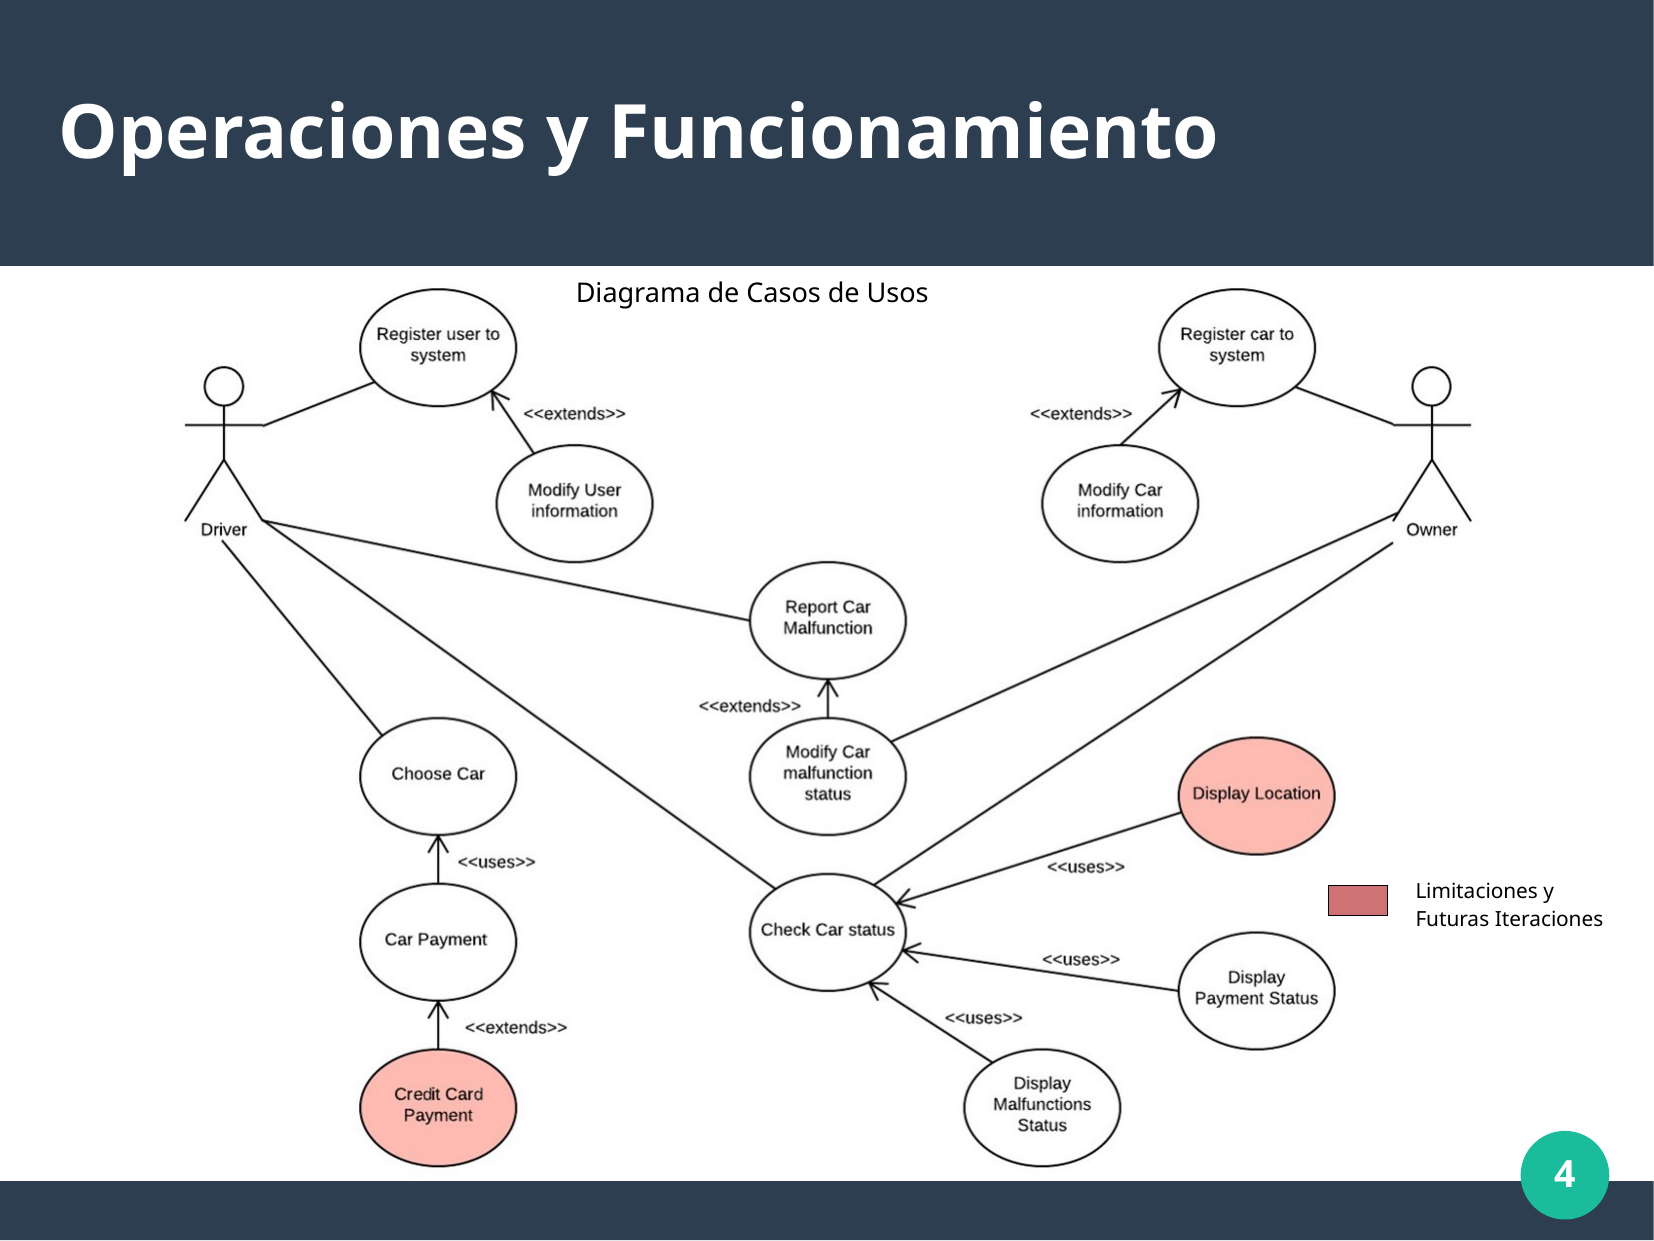

# Operaciones y Funcionamiento
Diagrama de Casos de Usos
Limitaciones y
Futuras Iteraciones